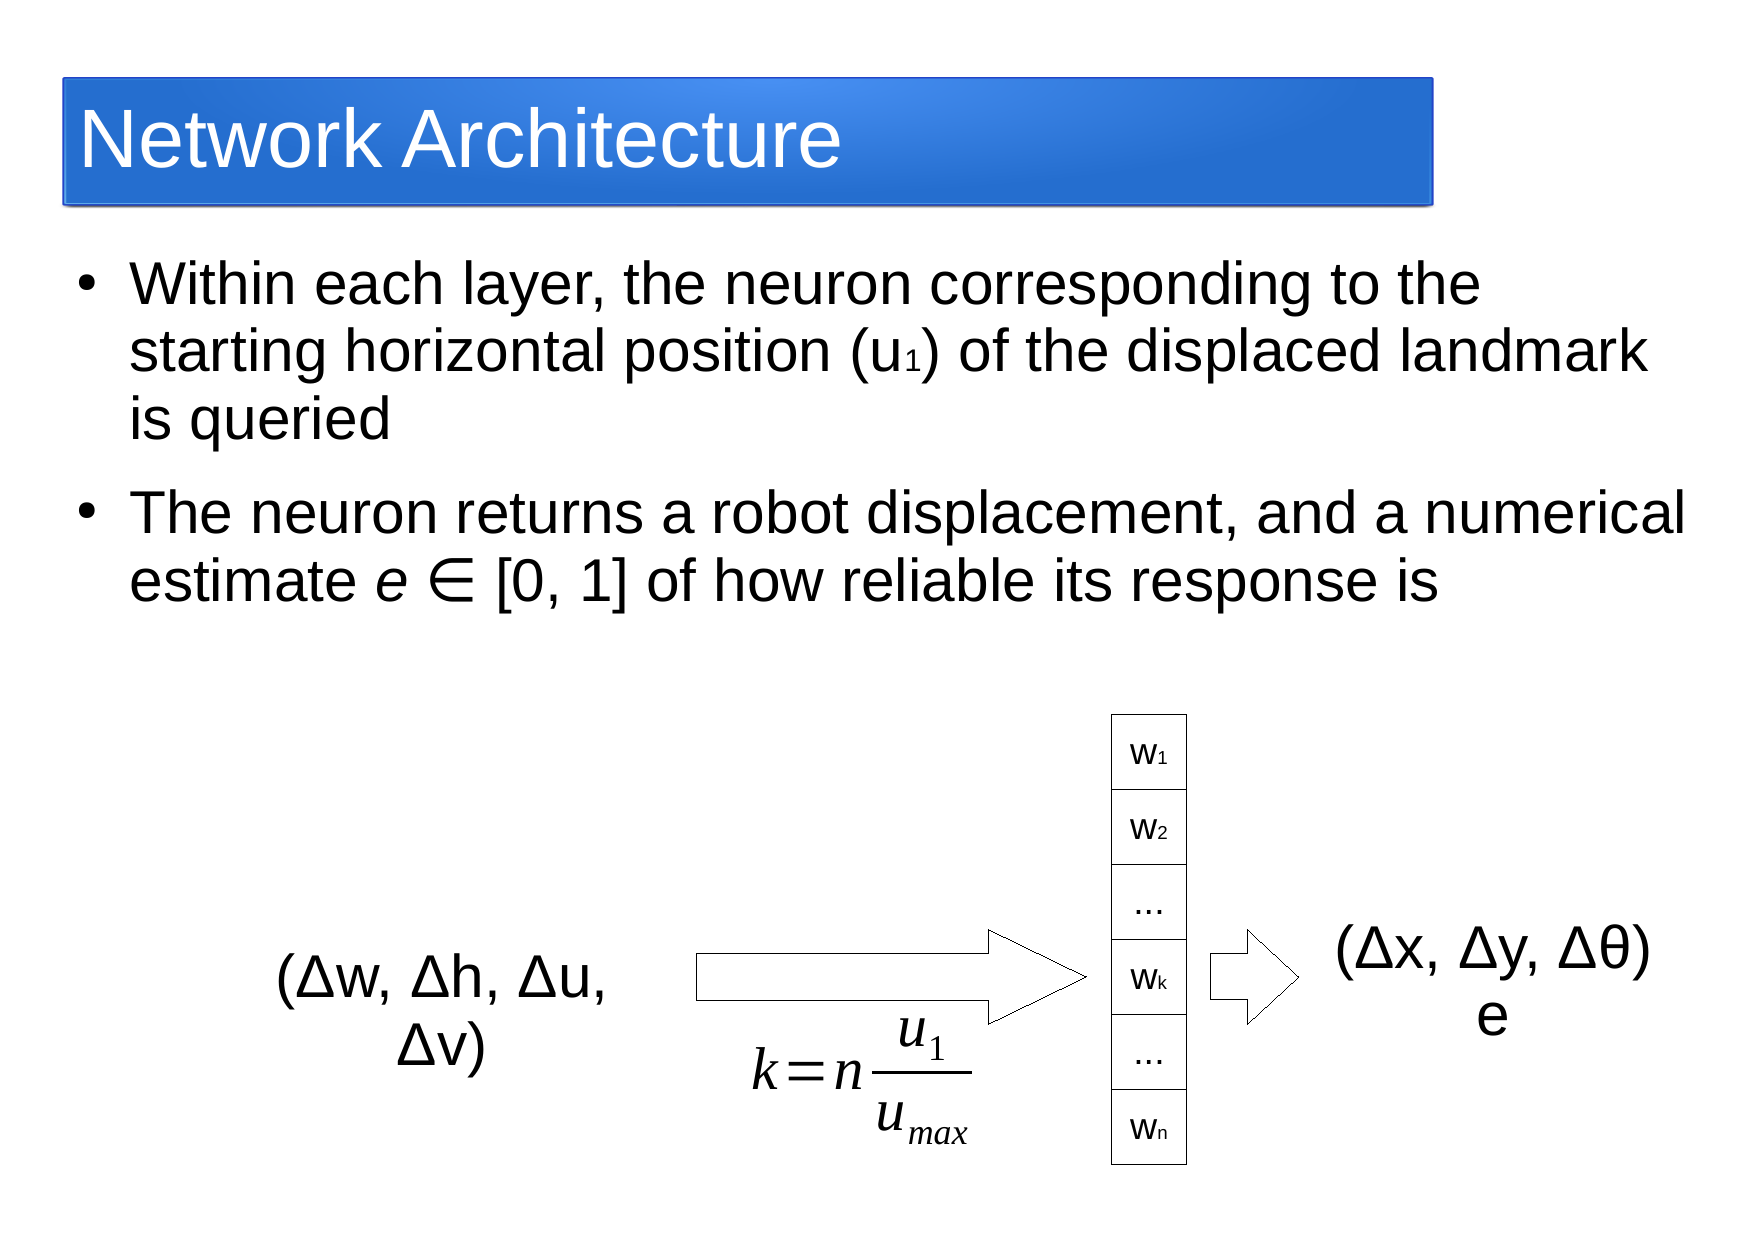

# Network Architecture
Within each layer, the neuron corresponding to the starting horizontal position (u1) of the displaced landmark is queried
The neuron returns a robot displacement, and a numerical estimate e ∈ [0, 1] of how reliable its response is
w1
w2
...
(Δx, Δy, Δθ)
e
(Δw, Δh, Δu, Δv)
wk
...
wn